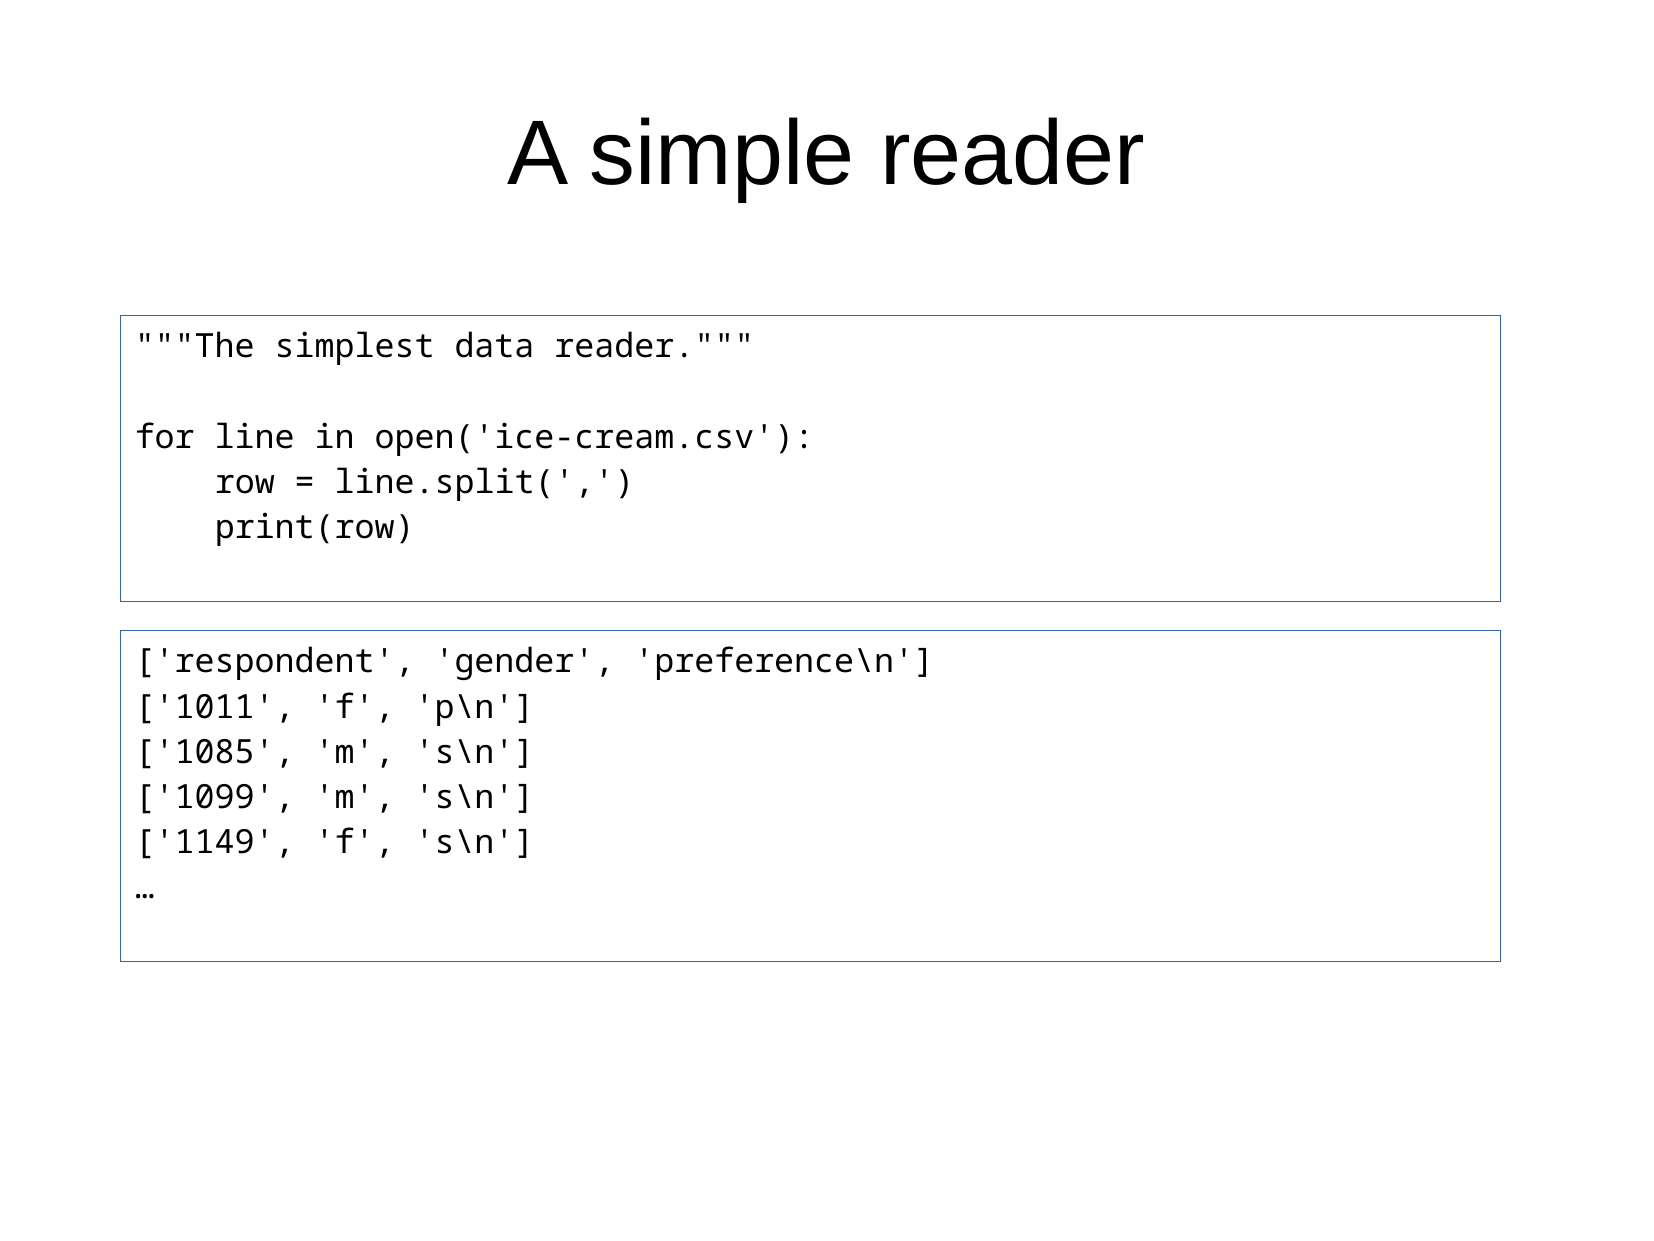

# A simple reader
"""The simplest data reader."""
for line in open('ice-cream.csv'):
 row = line.split(',')
 print(row)
['respondent', 'gender', 'preference\n']
['1011', 'f', 'p\n']
['1085', 'm', 's\n']
['1099', 'm', 's\n']
['1149', 'f', 's\n']
…